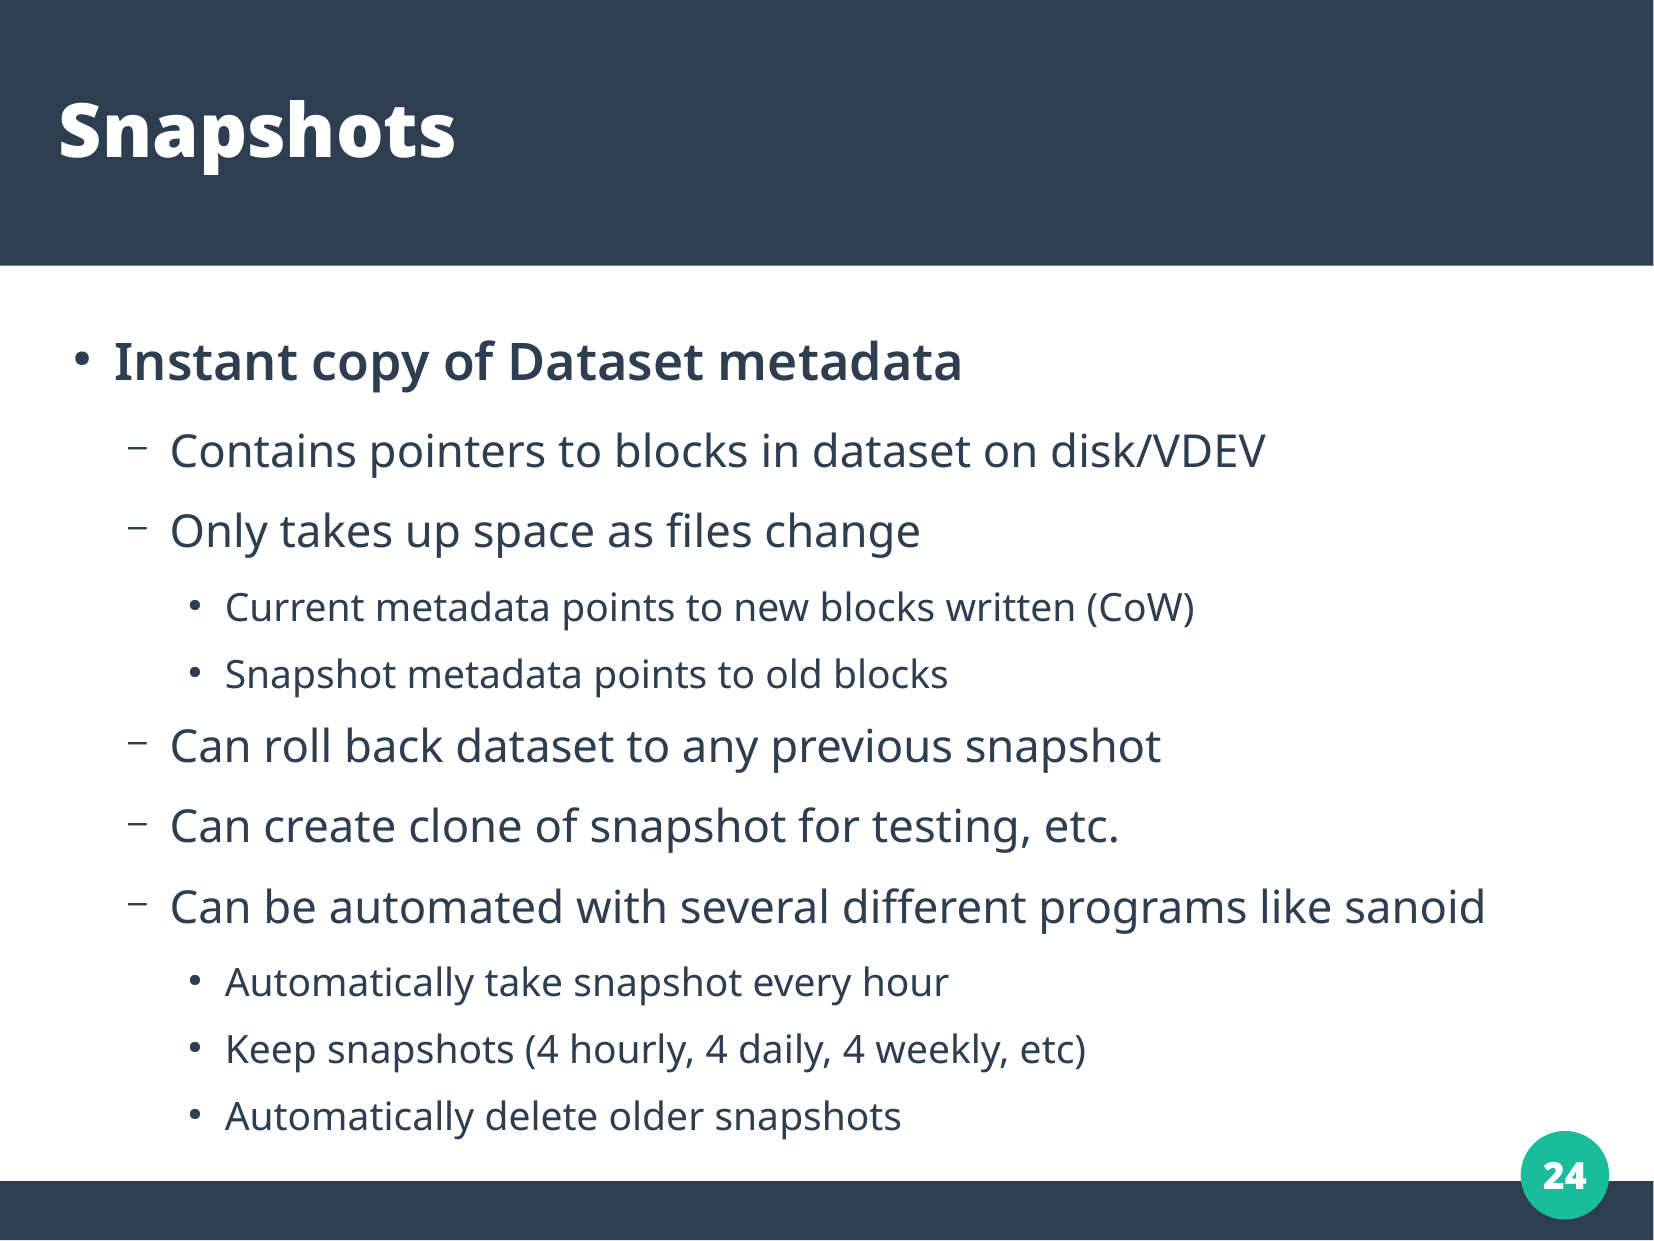

# Snapshots
Instant copy of Dataset metadata
Contains pointers to blocks in dataset on disk/VDEV
Only takes up space as files change
Current metadata points to new blocks written (CoW)
Snapshot metadata points to old blocks
Can roll back dataset to any previous snapshot
Can create clone of snapshot for testing, etc.
Can be automated with several different programs like sanoid
Automatically take snapshot every hour
Keep snapshots (4 hourly, 4 daily, 4 weekly, etc)
Automatically delete older snapshots
24